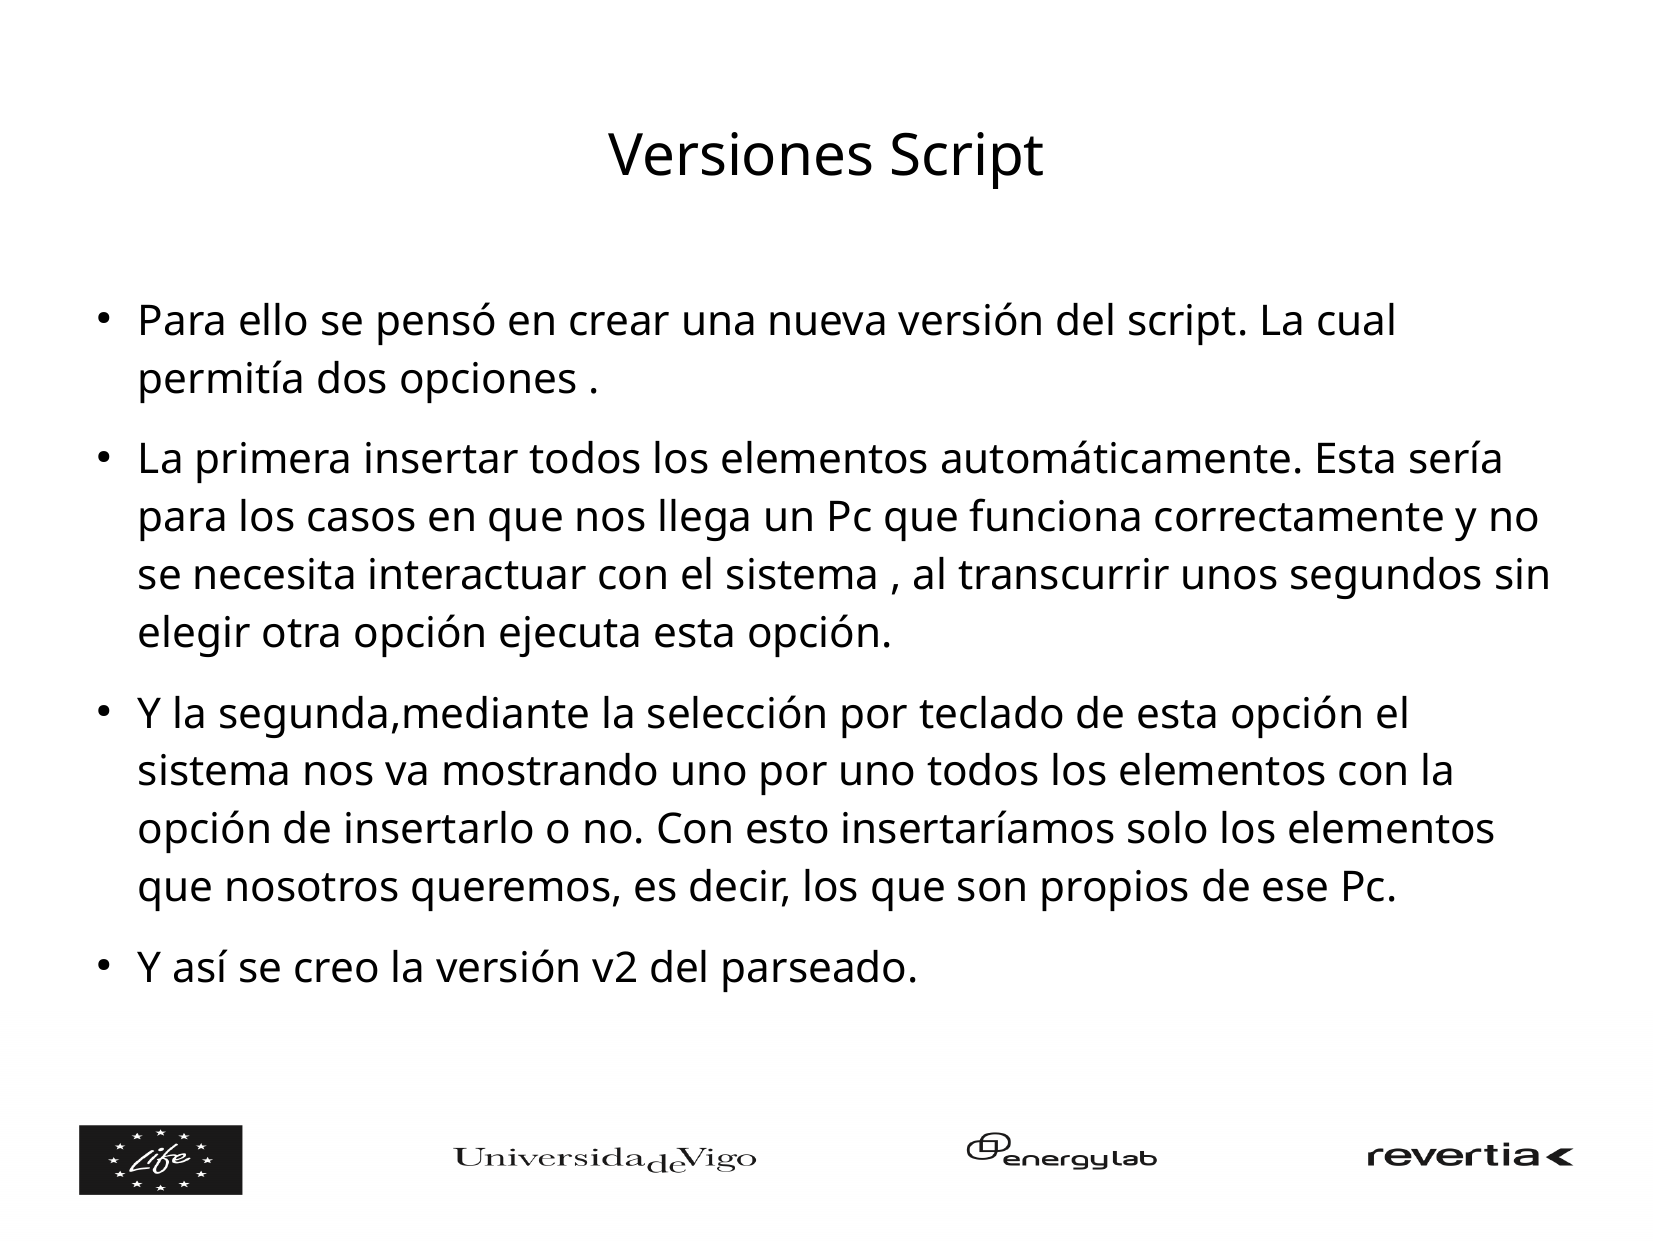

# Versiones Script
Para ello se pensó en crear una nueva versión del script. La cual permitía dos opciones .
La primera insertar todos los elementos automáticamente. Esta sería para los casos en que nos llega un Pc que funciona correctamente y no se necesita interactuar con el sistema , al transcurrir unos segundos sin elegir otra opción ejecuta esta opción.
Y la segunda,mediante la selección por teclado de esta opción el sistema nos va mostrando uno por uno todos los elementos con la opción de insertarlo o no. Con esto insertaríamos solo los elementos que nosotros queremos, es decir, los que son propios de ese Pc.
Y así se creo la versión v2 del parseado.